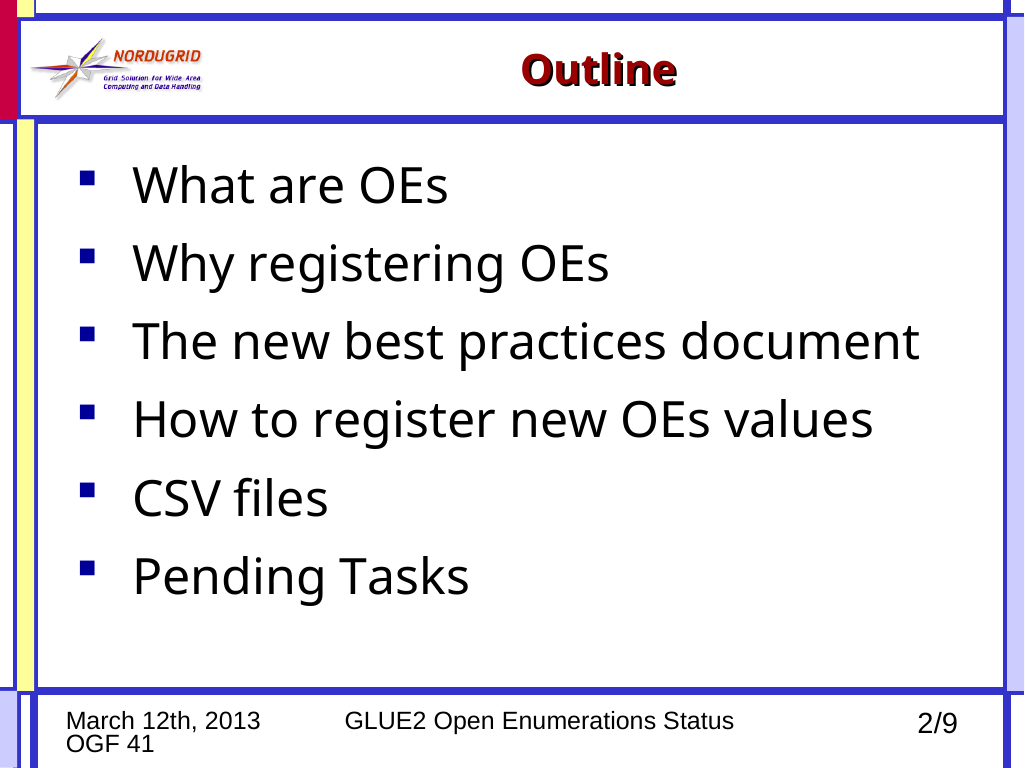

# Outline
What are OEs
Why registering OEs
The new best practices document
How to register new OEs values
CSV files
Pending Tasks
March 12th, 2013 OGF 41
GLUE2 Open Enumerations Status
2